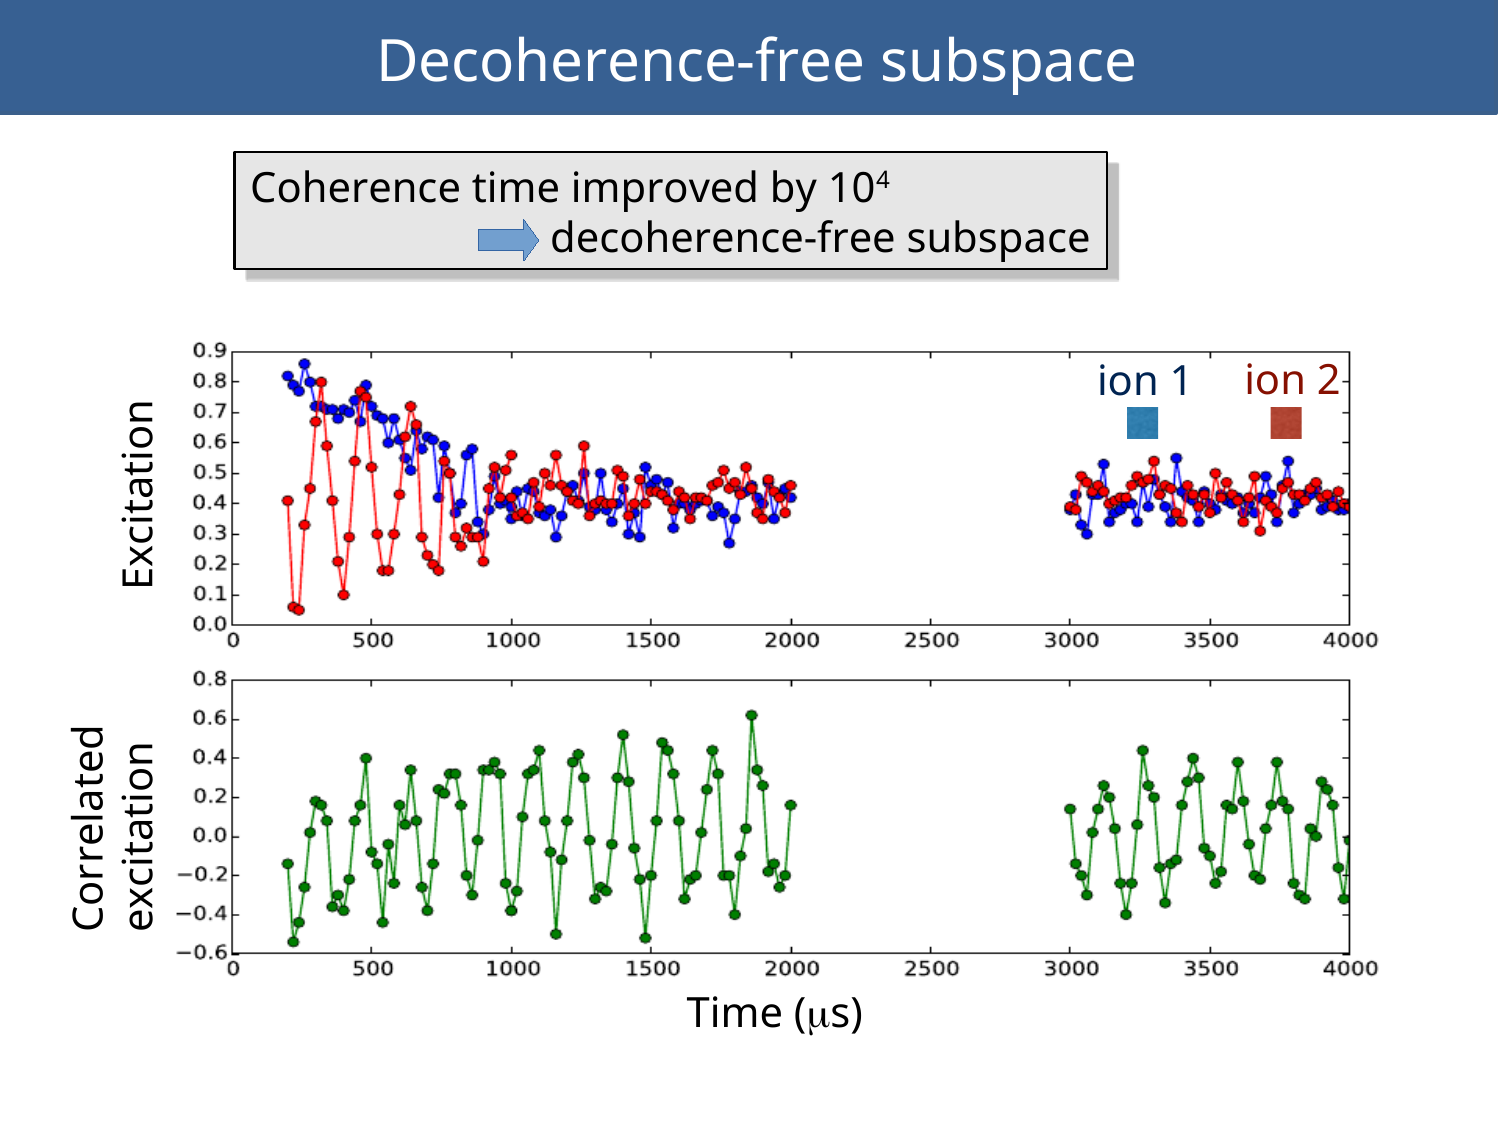

Decoherence-free subspace
Coherence time improved by 104
				decoherence-free subspace
ion 1
ion 2
Excitation
Correlated
excitation
 Time (ms)